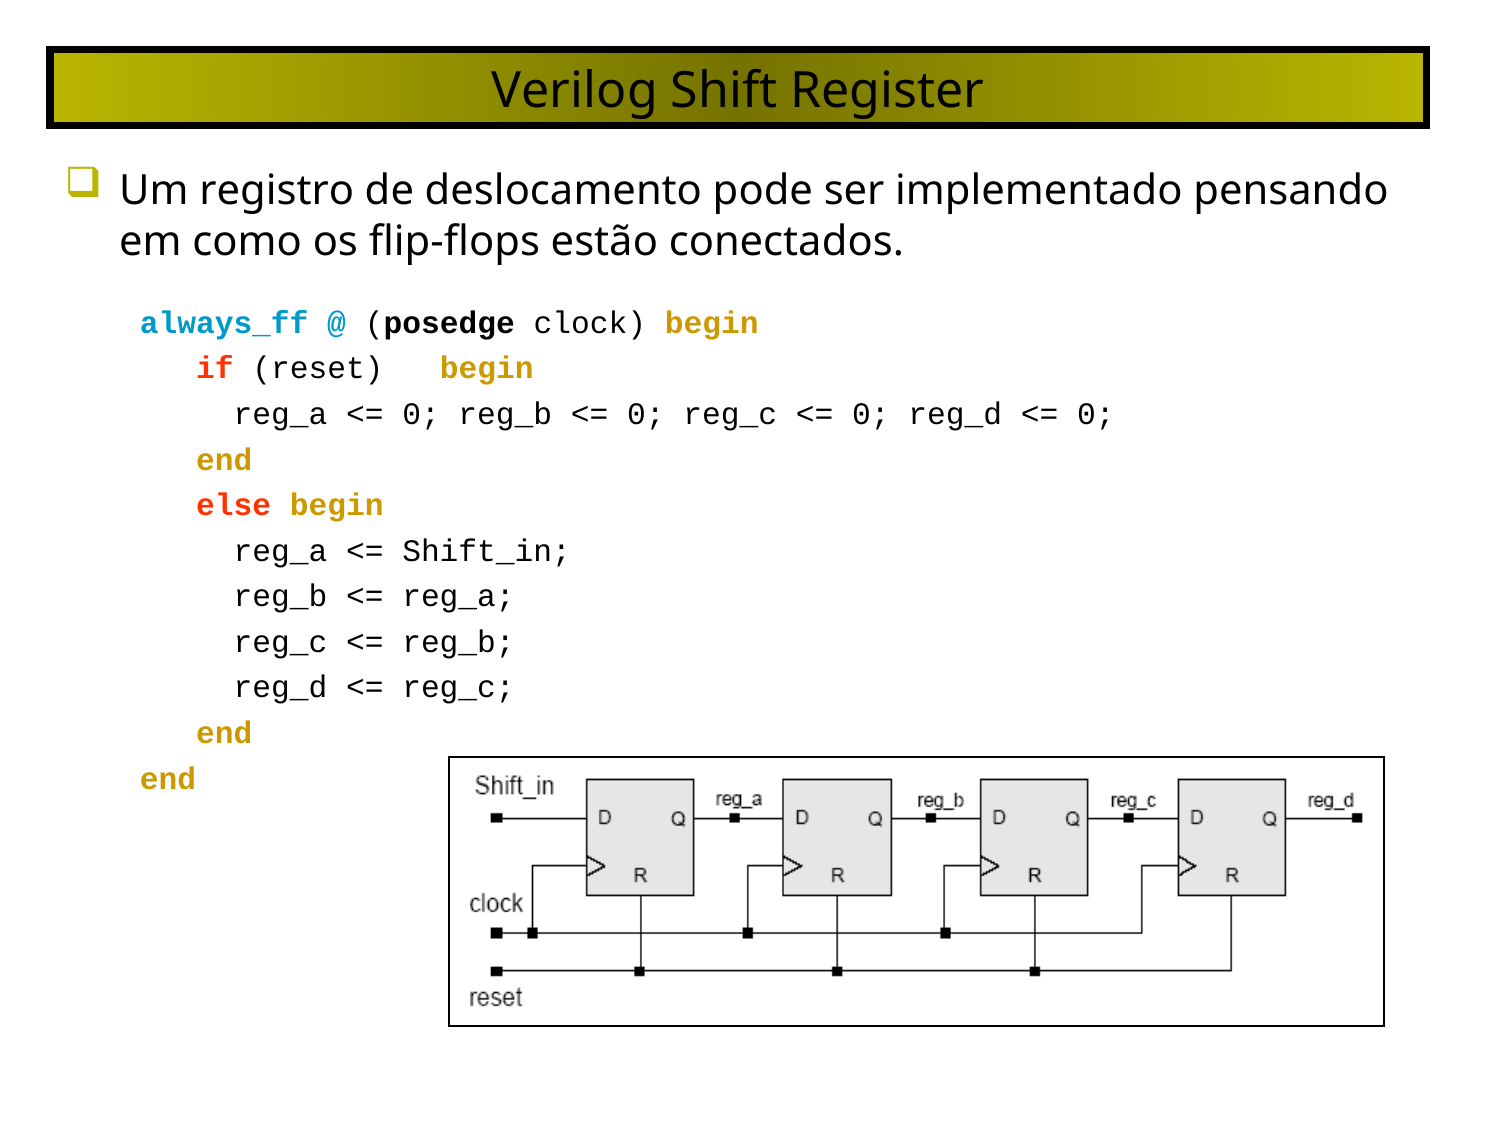

# Verilog Shift Register
Um registro de deslocamento pode ser implementado pensando em como os flip-flops estão conectados.
always_ff @ (posedge clock) begin
 if (reset) begin
 reg_a <= 0; reg_b <= 0; reg_c <= 0; reg_d <= 0;
 end
 else begin
 reg_a <= Shift_in;
 reg_b <= reg_a;
 reg_c <= reg_b;
 reg_d <= reg_c;
 end
end